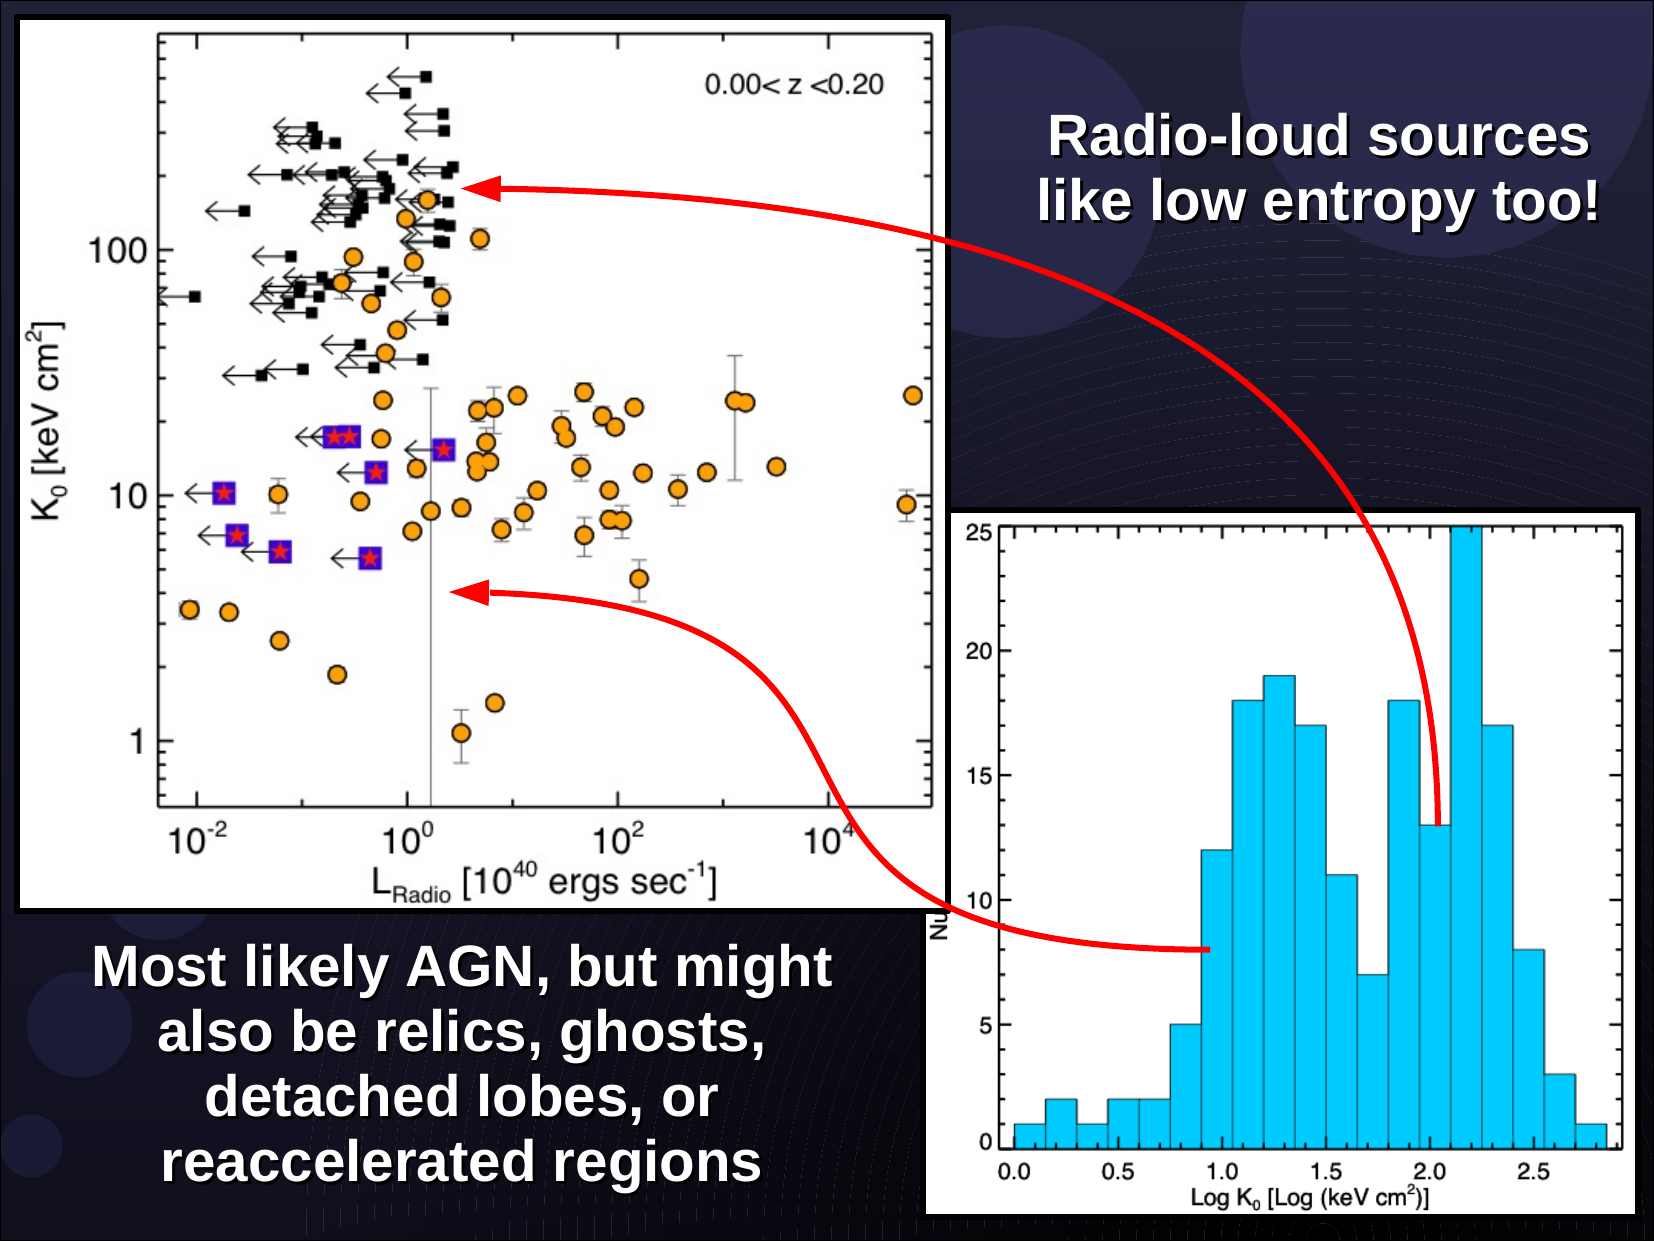

Radio-loud sources like low entropy too!
Most likely AGN, but might also be relics, ghosts, detached lobes, or reaccelerated regions